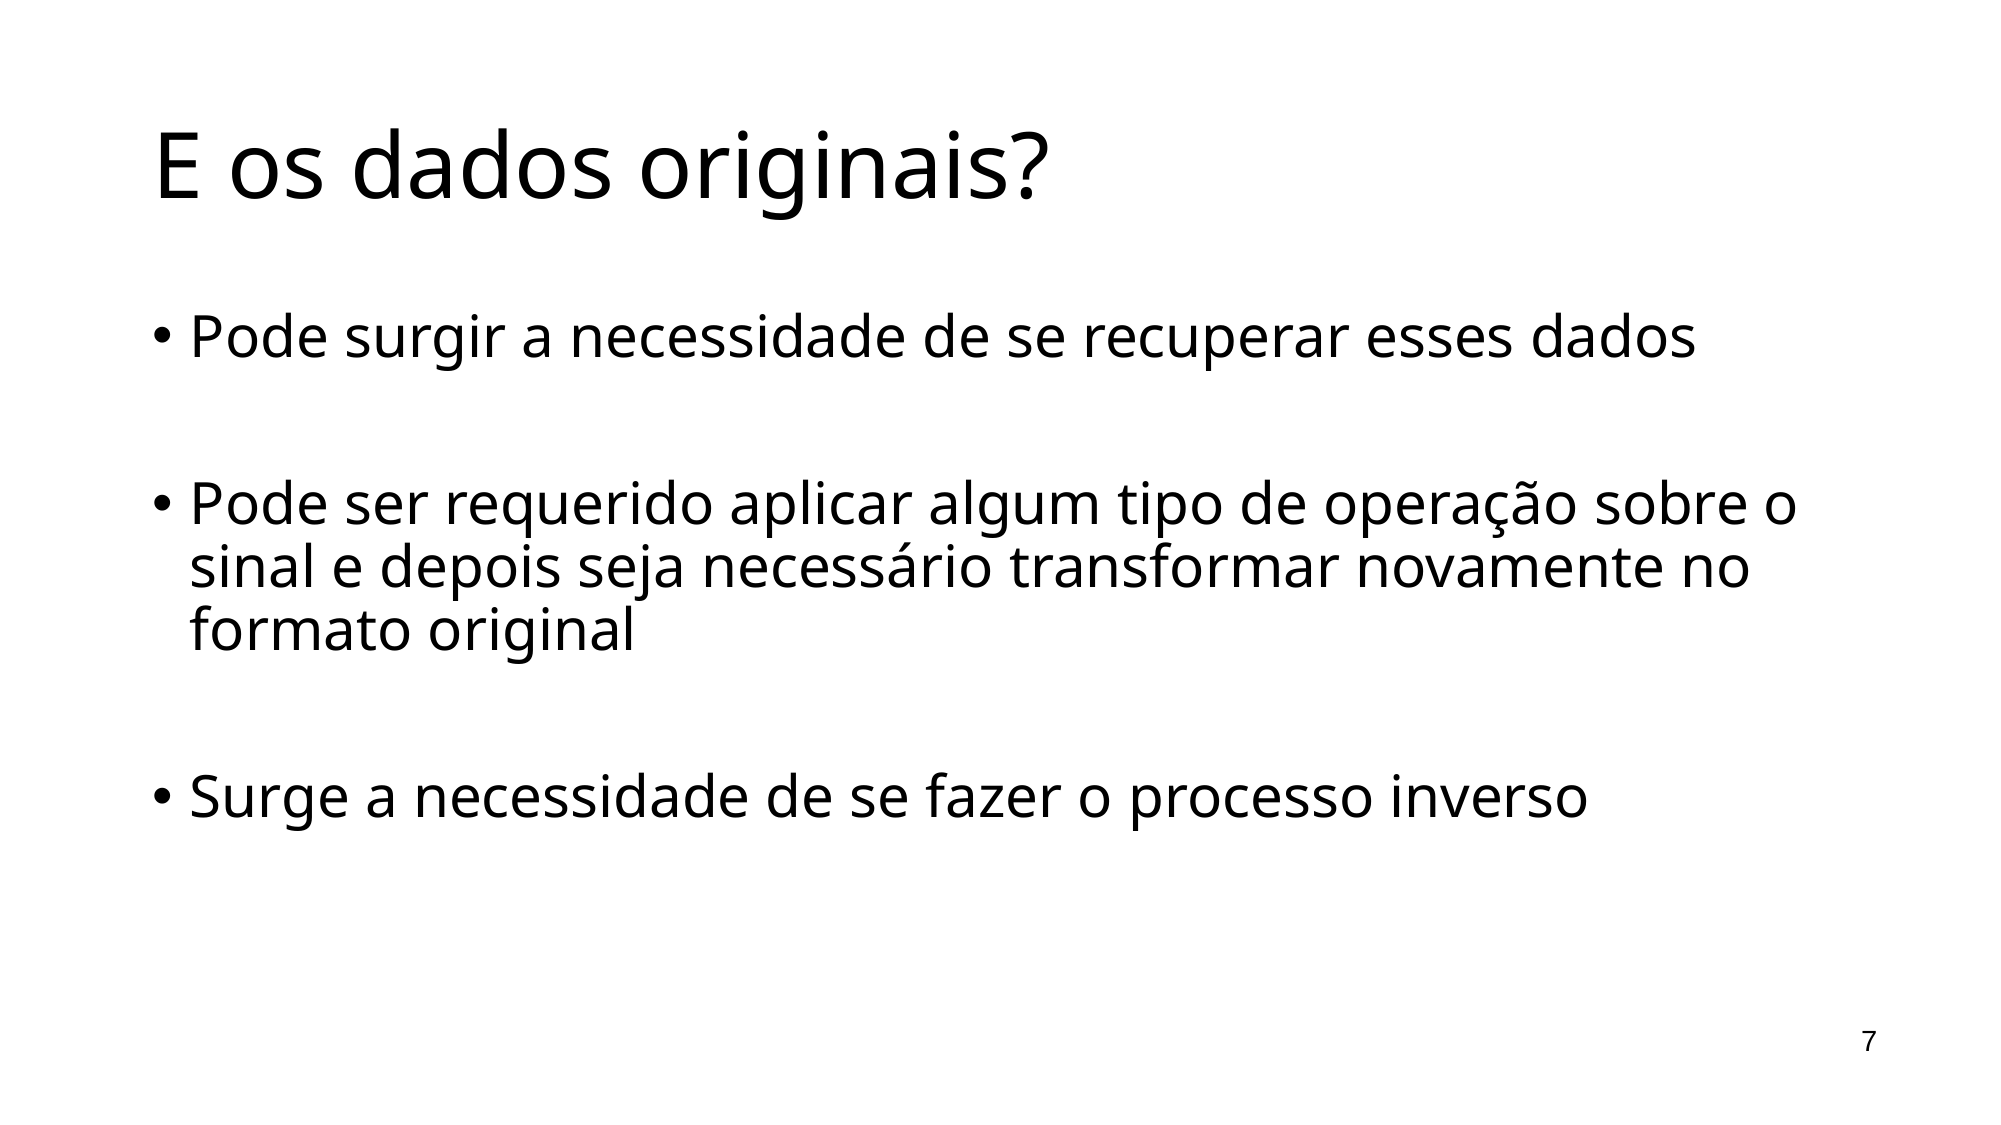

# E os dados originais?
Pode surgir a necessidade de se recuperar esses dados
Pode ser requerido aplicar algum tipo de operação sobre o sinal e depois seja necessário transformar novamente no formato original
Surge a necessidade de se fazer o processo inverso